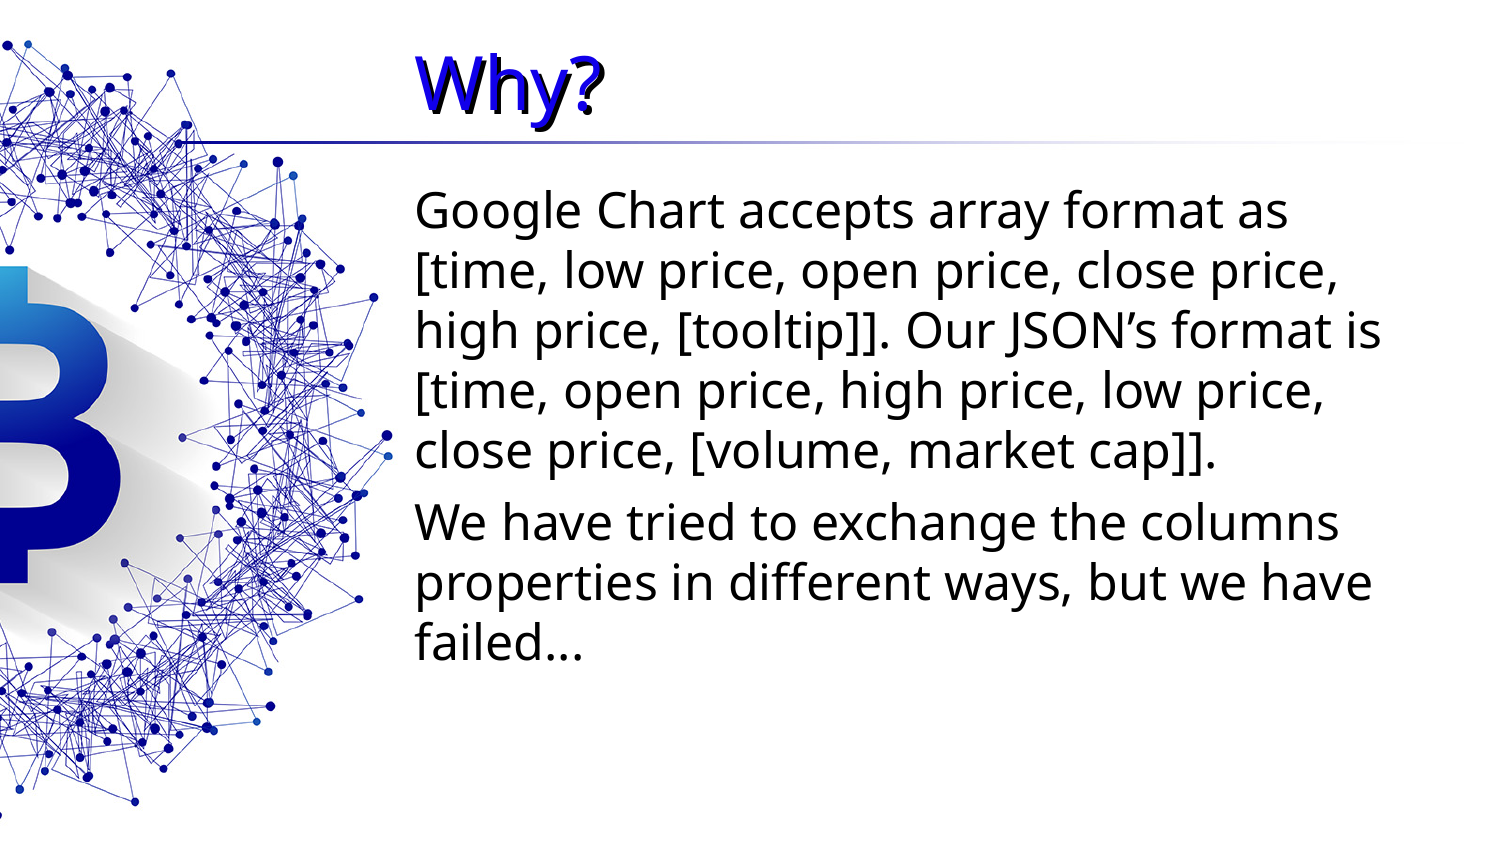

# Why?
Google Chart accepts array format as [time, low price, open price, close price, high price, [tooltip]]. Our JSON’s format is [time, open price, high price, low price, close price, [volume, market cap]].
We have tried to exchange the columns properties in different ways, but we have failed...